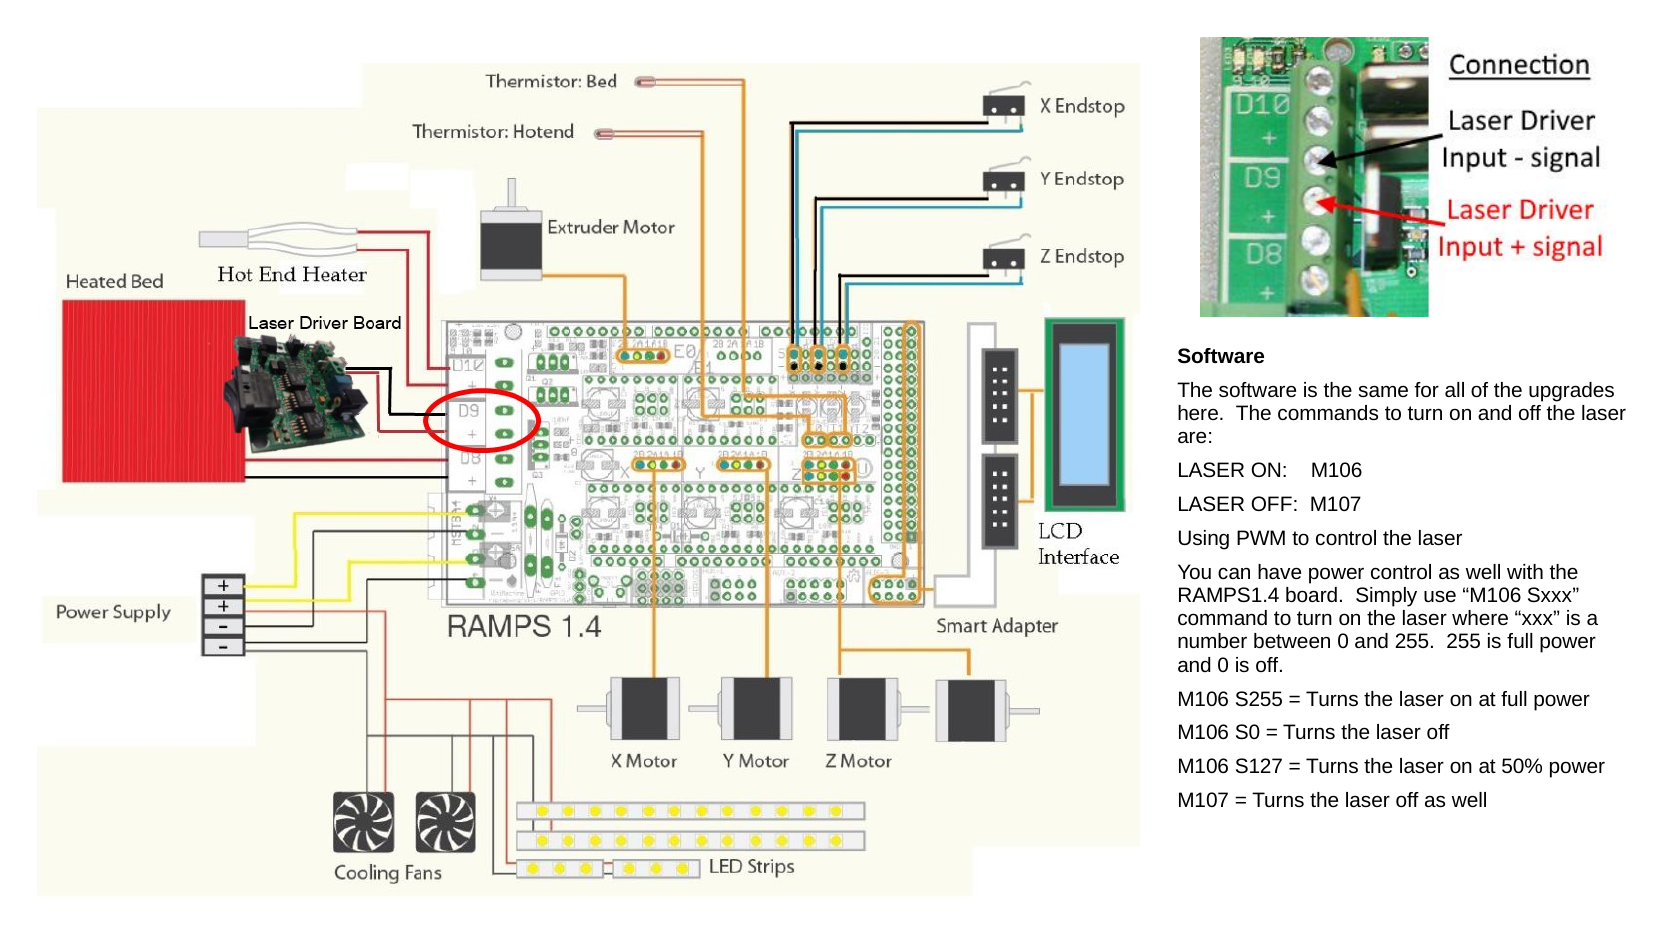

Software
The software is the same for all of the upgrades here.  The commands to turn on and off the laser are:
LASER ON:    M106
LASER OFF:  M107
Using PWM to control the laser
You can have power control as well with the RAMPS1.4 board.  Simply use “M106 Sxxx” command to turn on the laser where “xxx” is a number between 0 and 255.  255 is full power and 0 is off.
M106 S255 = Turns the laser on at full power
M106 S0 = Turns the laser off
M106 S127 = Turns the laser on at 50% power
M107 = Turns the laser off as well